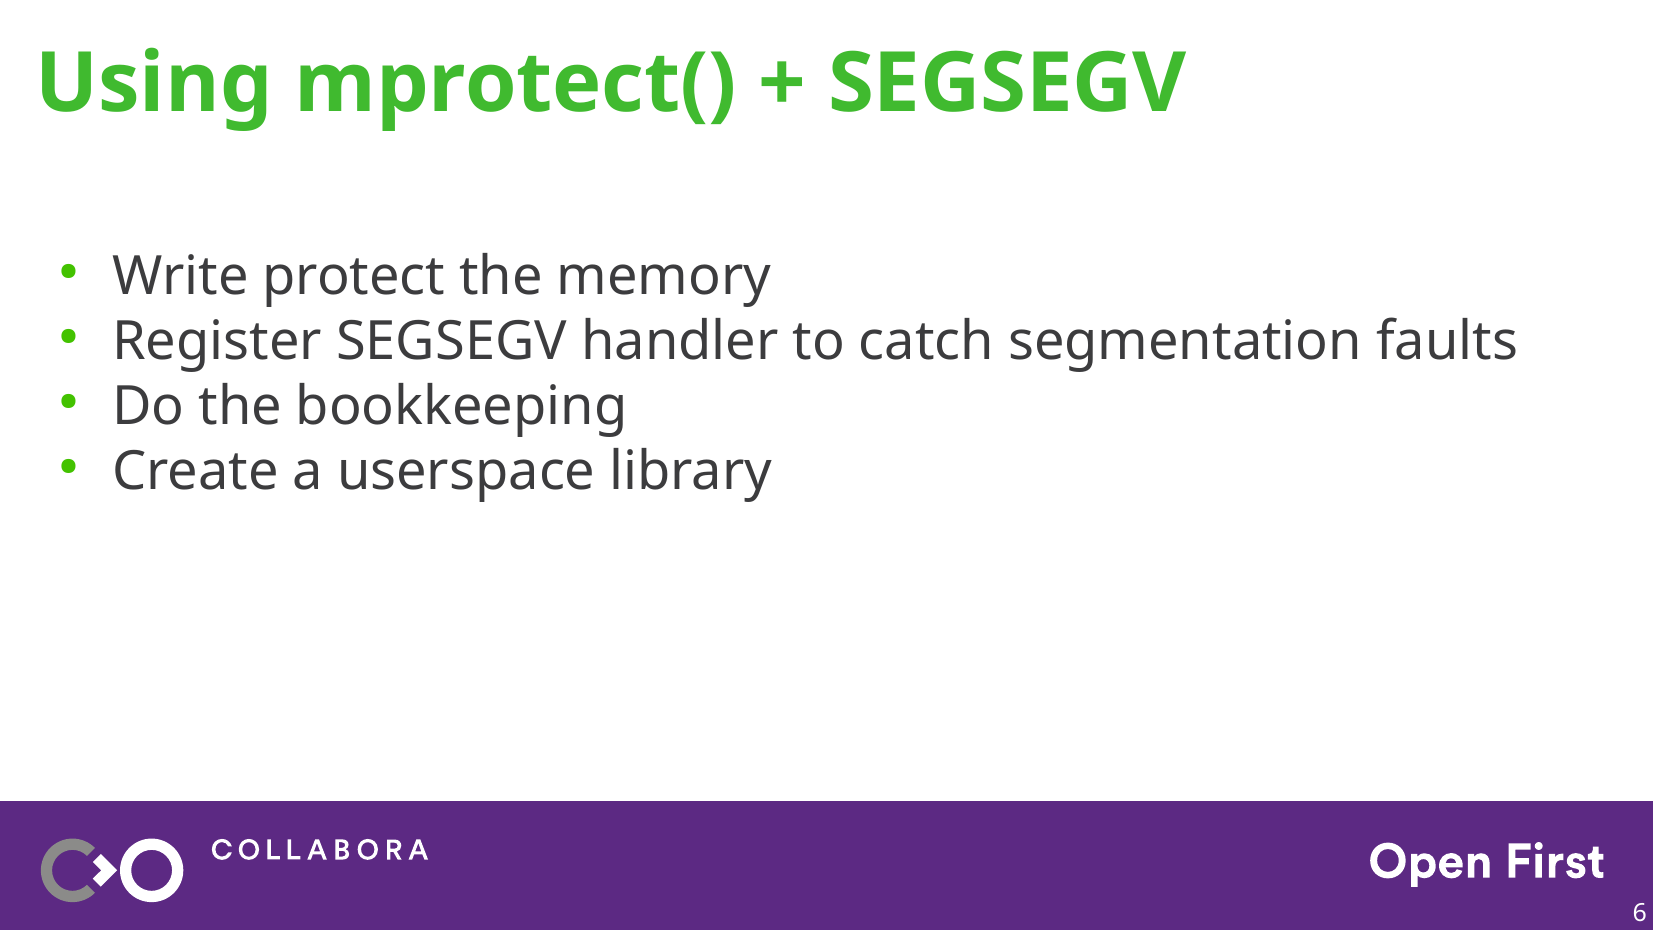

# Using mprotect() + SEGSEGV
Write protect the memory
Register SEGSEGV handler to catch segmentation faults
Do the bookkeeping
Create a userspace library